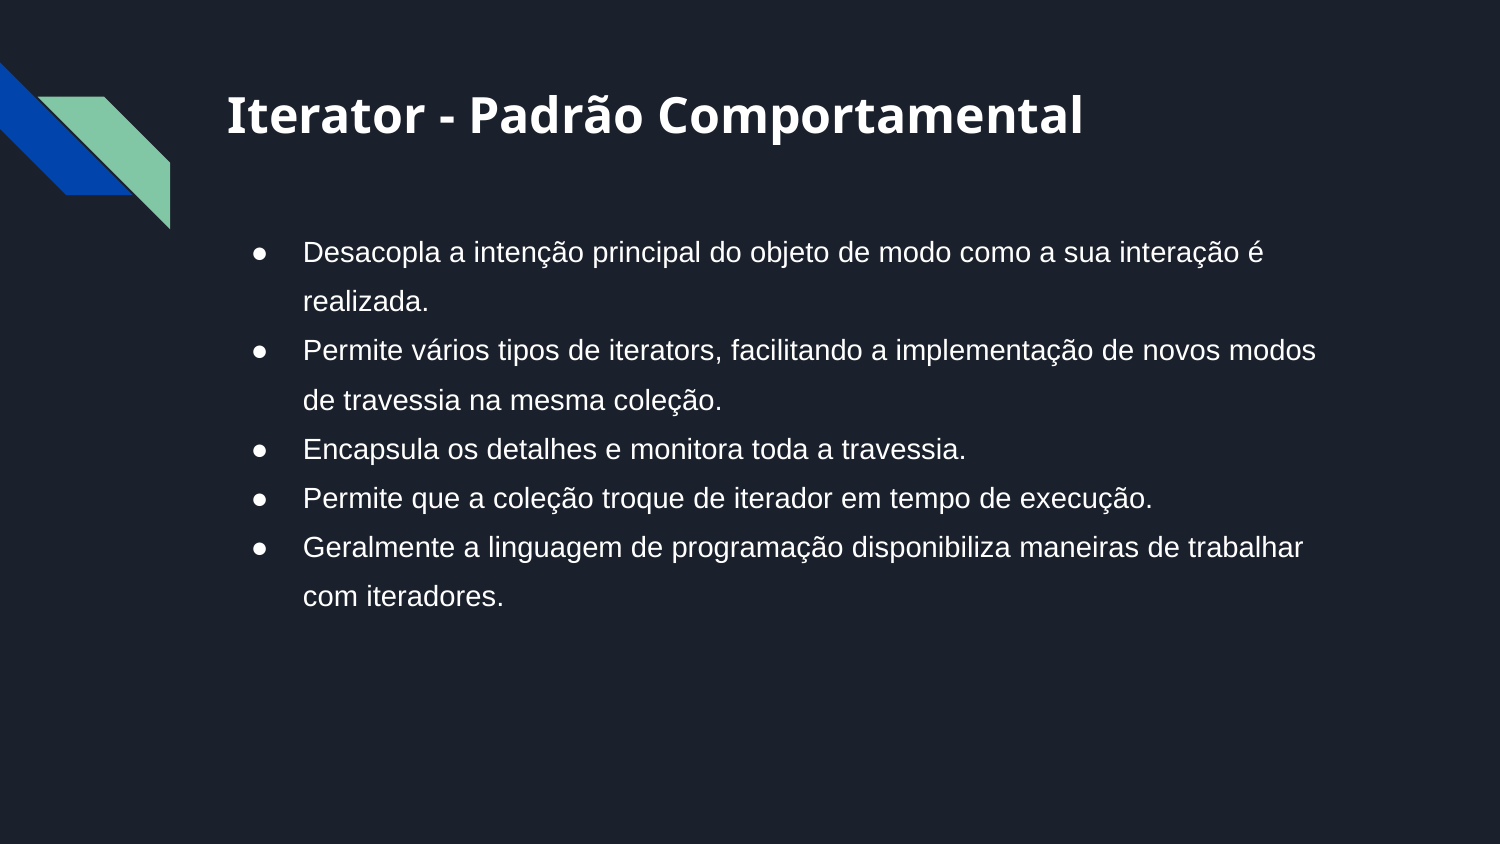

# Iterator - Padrão Comportamental
Desacopla a intenção principal do objeto de modo como a sua interação é realizada.
Permite vários tipos de iterators, facilitando a implementação de novos modos de travessia na mesma coleção.
Encapsula os detalhes e monitora toda a travessia.
Permite que a coleção troque de iterador em tempo de execução.
Geralmente a linguagem de programação disponibiliza maneiras de trabalhar com iteradores.